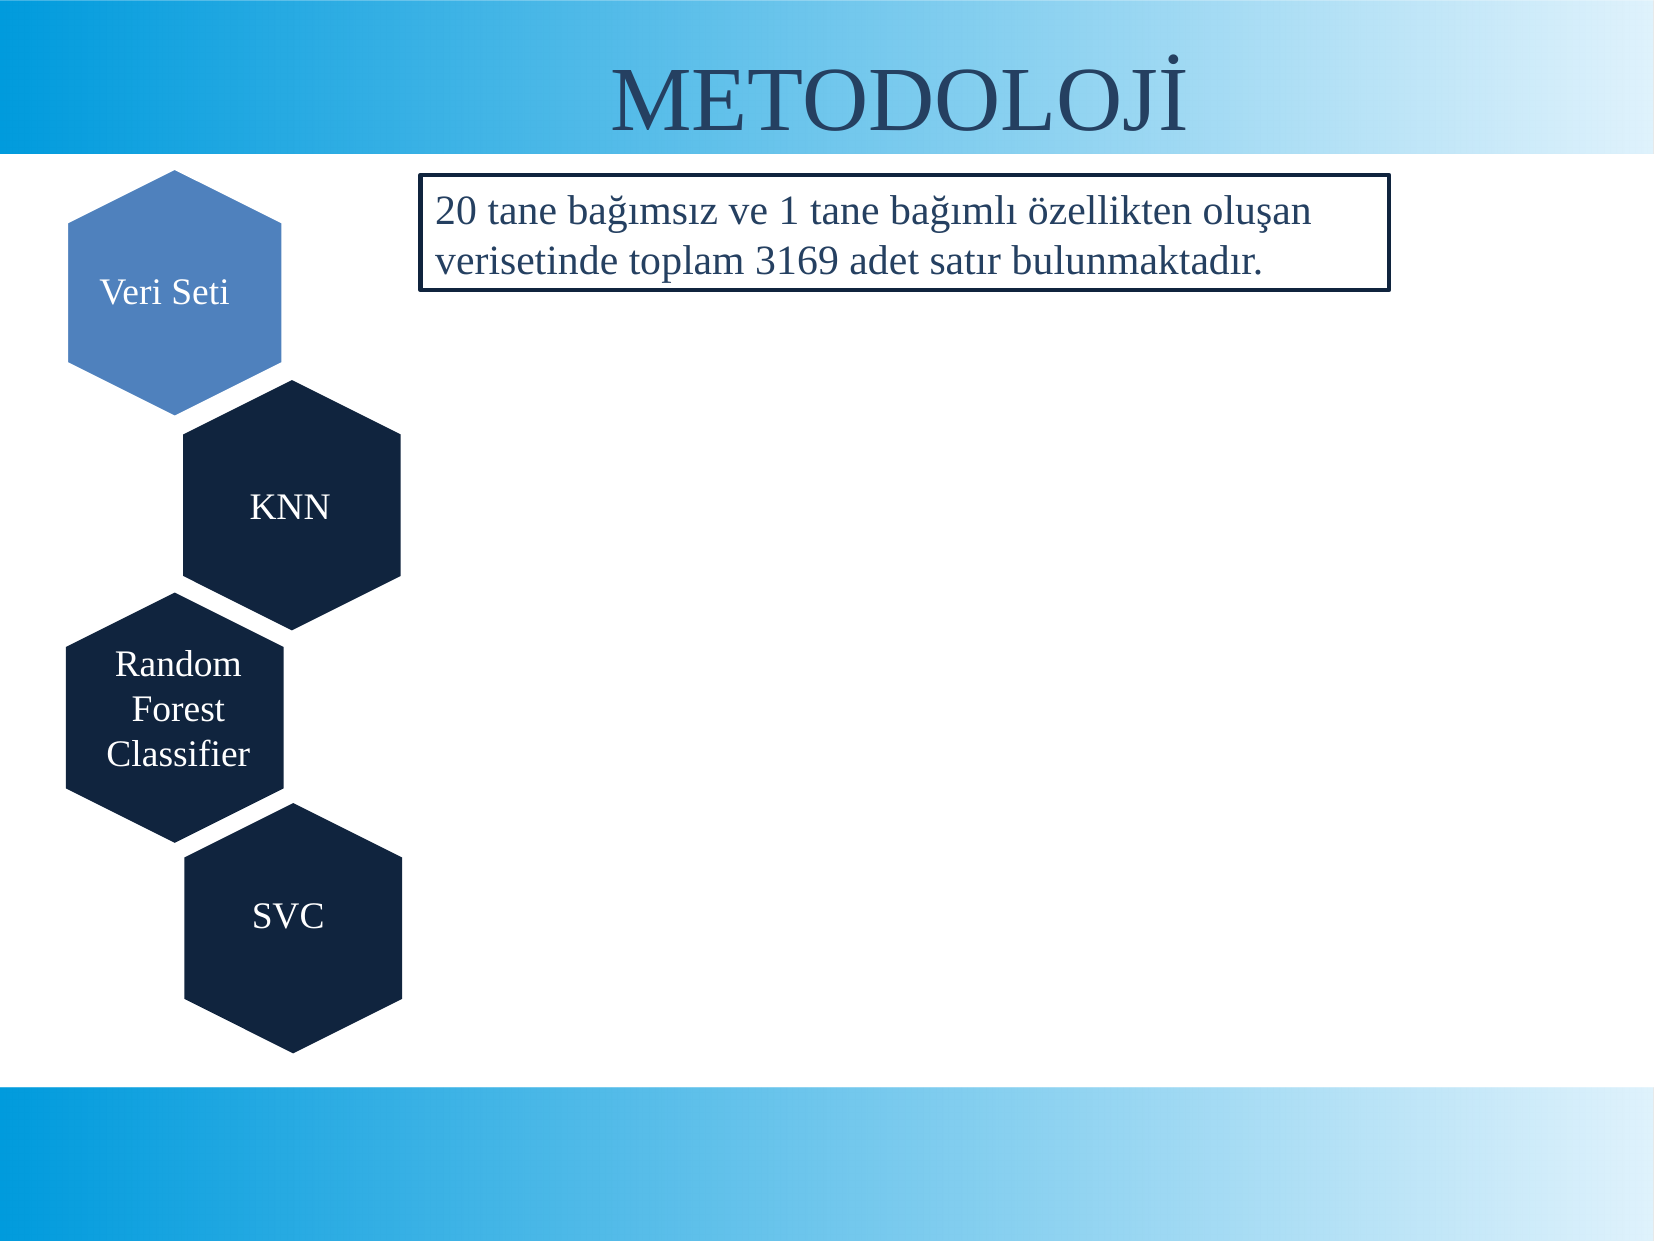

# METODOLOJİ
20 tane bağımsız ve 1 tane bağımlı özellikten oluşan verisetinde toplam 3169 adet satır bulunmaktadır.
Veri Seti
KNN
Random Forest Classifier
SVC
Veri Seti
SVM